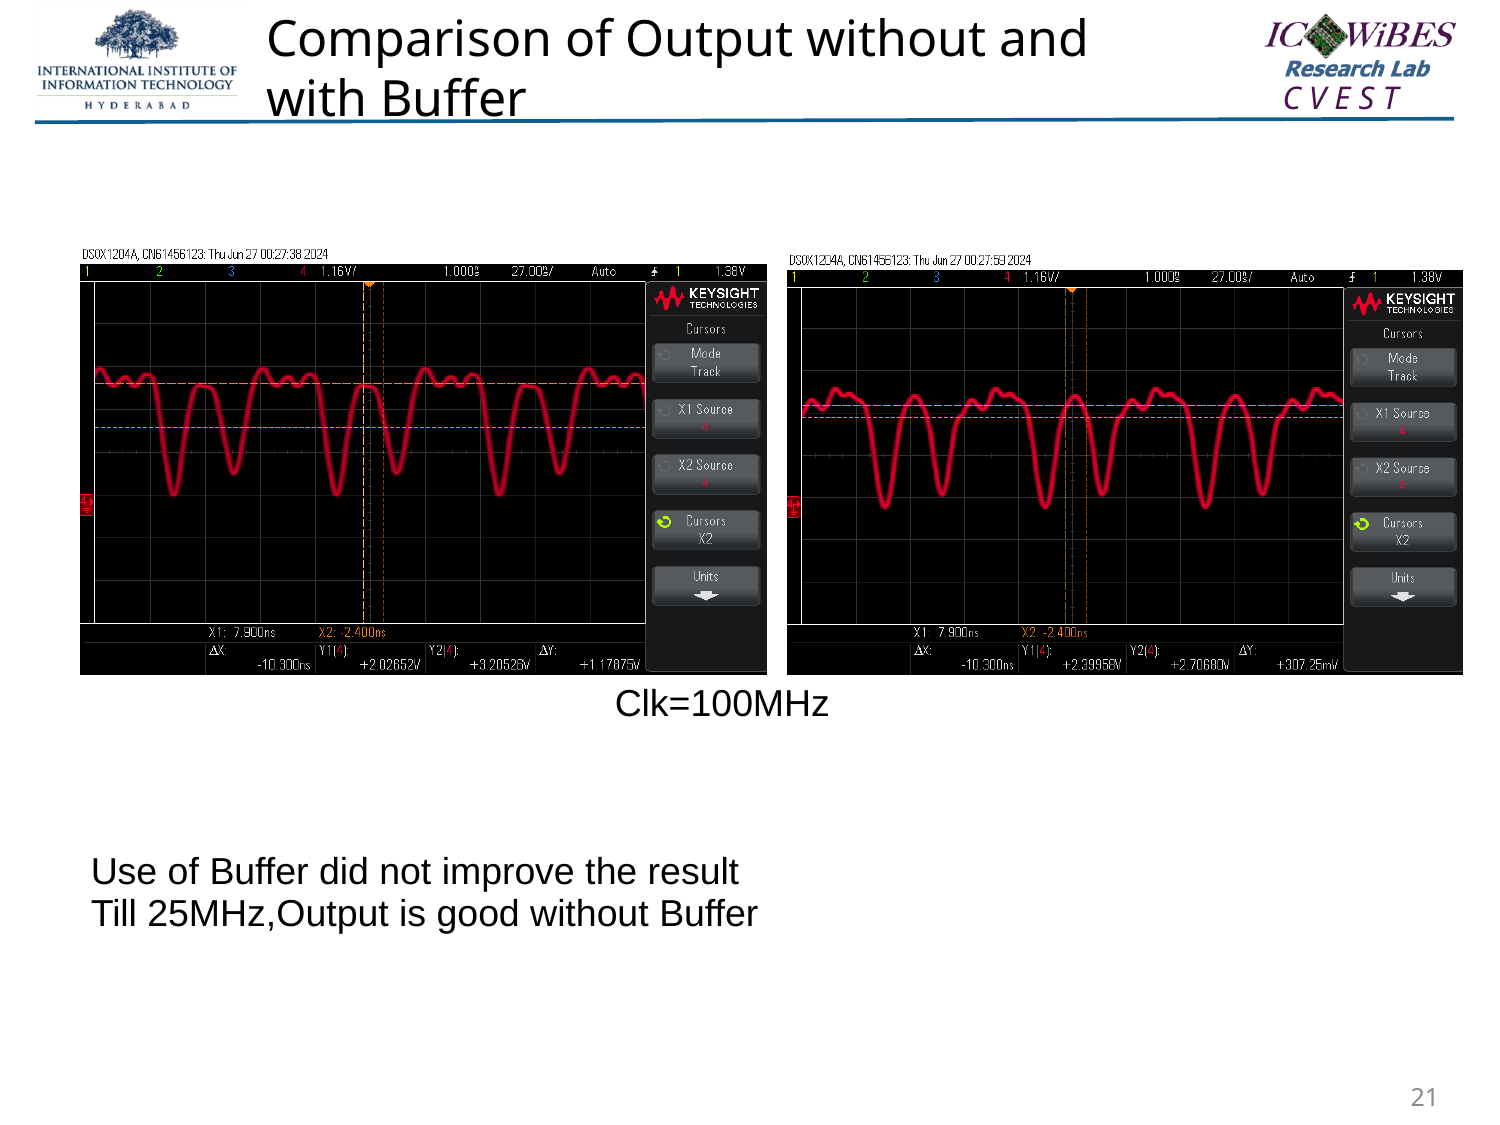

# Comparison of Output without and with Buffer
Clk=100MHz
Use of Buffer did not improve the result
Till 25MHz,Output is good without Buffer